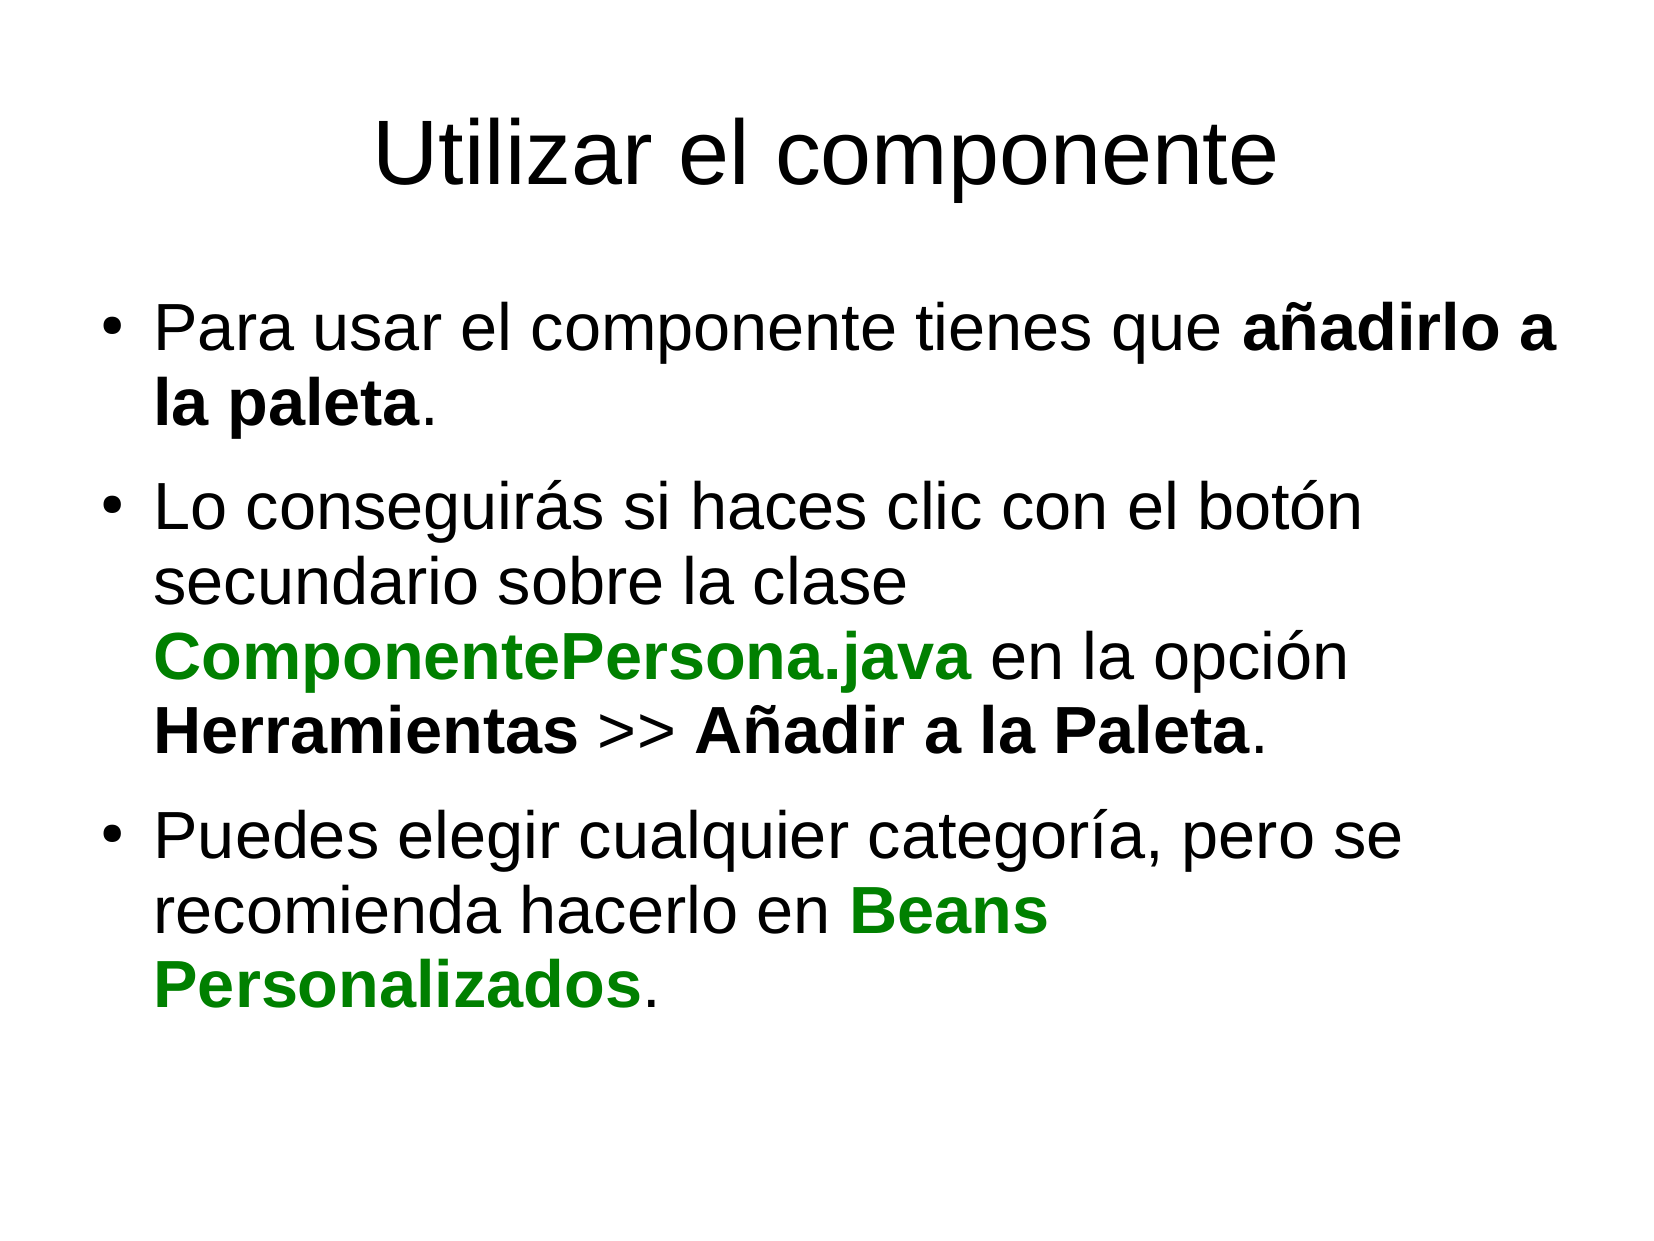

# Utilizar el componente
Para usar el componente tienes que añadirlo a la paleta.
Lo conseguirás si haces clic con el botón secundario sobre la clase ComponentePersona.java en la opción Herramientas >> Añadir a la Paleta.
Puedes elegir cualquier categoría, pero se recomienda hacerlo en Beans Personalizados.